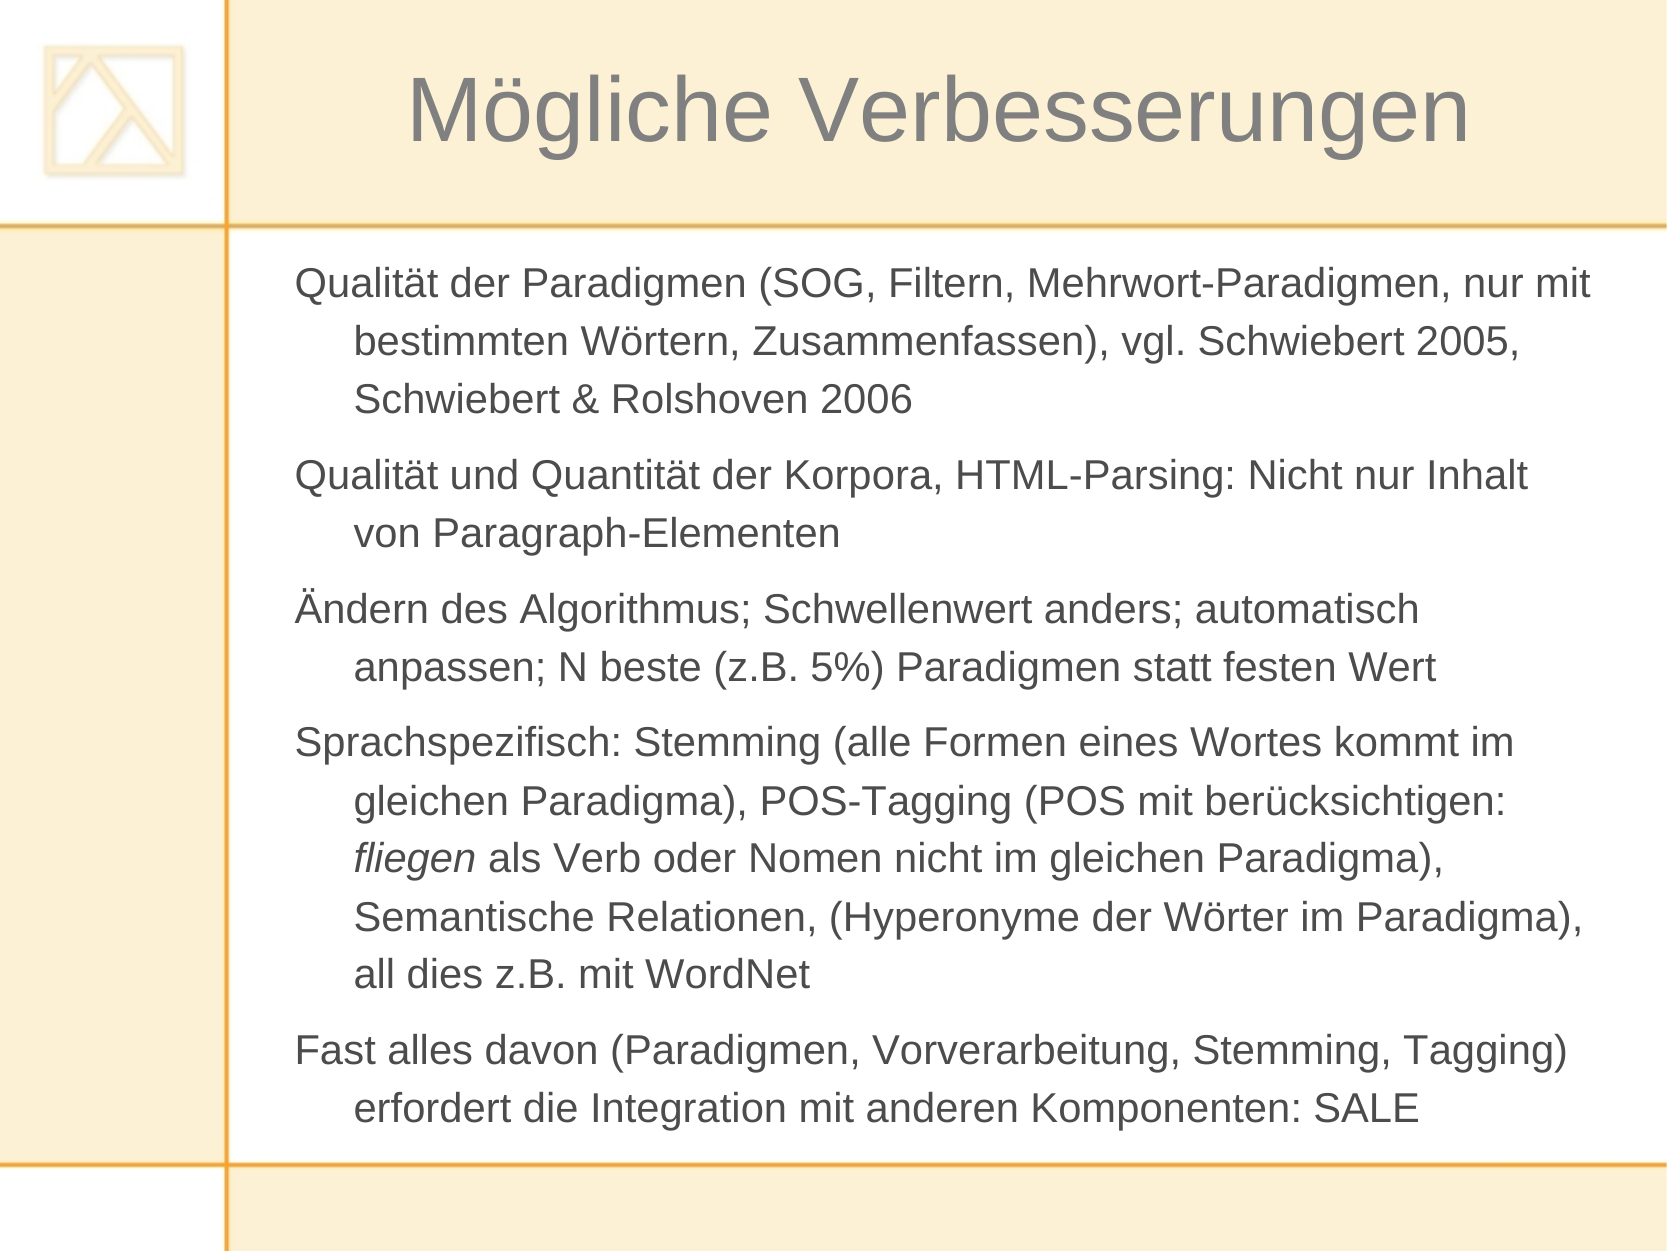

# Mögliche Verbesserungen
Qualität der Paradigmen (SOG, Filtern, Mehrwort-Paradigmen, nur mit bestimmten Wörtern, Zusammenfassen), vgl. Schwiebert 2005, Schwiebert & Rolshoven 2006
Qualität und Quantität der Korpora, HTML-Parsing: Nicht nur Inhalt von Paragraph-Elementen
Ändern des Algorithmus; Schwellenwert anders; automatisch anpassen; N beste (z.B. 5%) Paradigmen statt festen Wert
Sprachspezifisch: Stemming (alle Formen eines Wortes kommt im gleichen Paradigma), POS-Tagging (POS mit berücksichtigen: fliegen als Verb oder Nomen nicht im gleichen Paradigma), Semantische Relationen, (Hyperonyme der Wörter im Paradigma), all dies z.B. mit WordNet
Fast alles davon (Paradigmen, Vorverarbeitung, Stemming, Tagging) erfordert die Integration mit anderen Komponenten: SALE